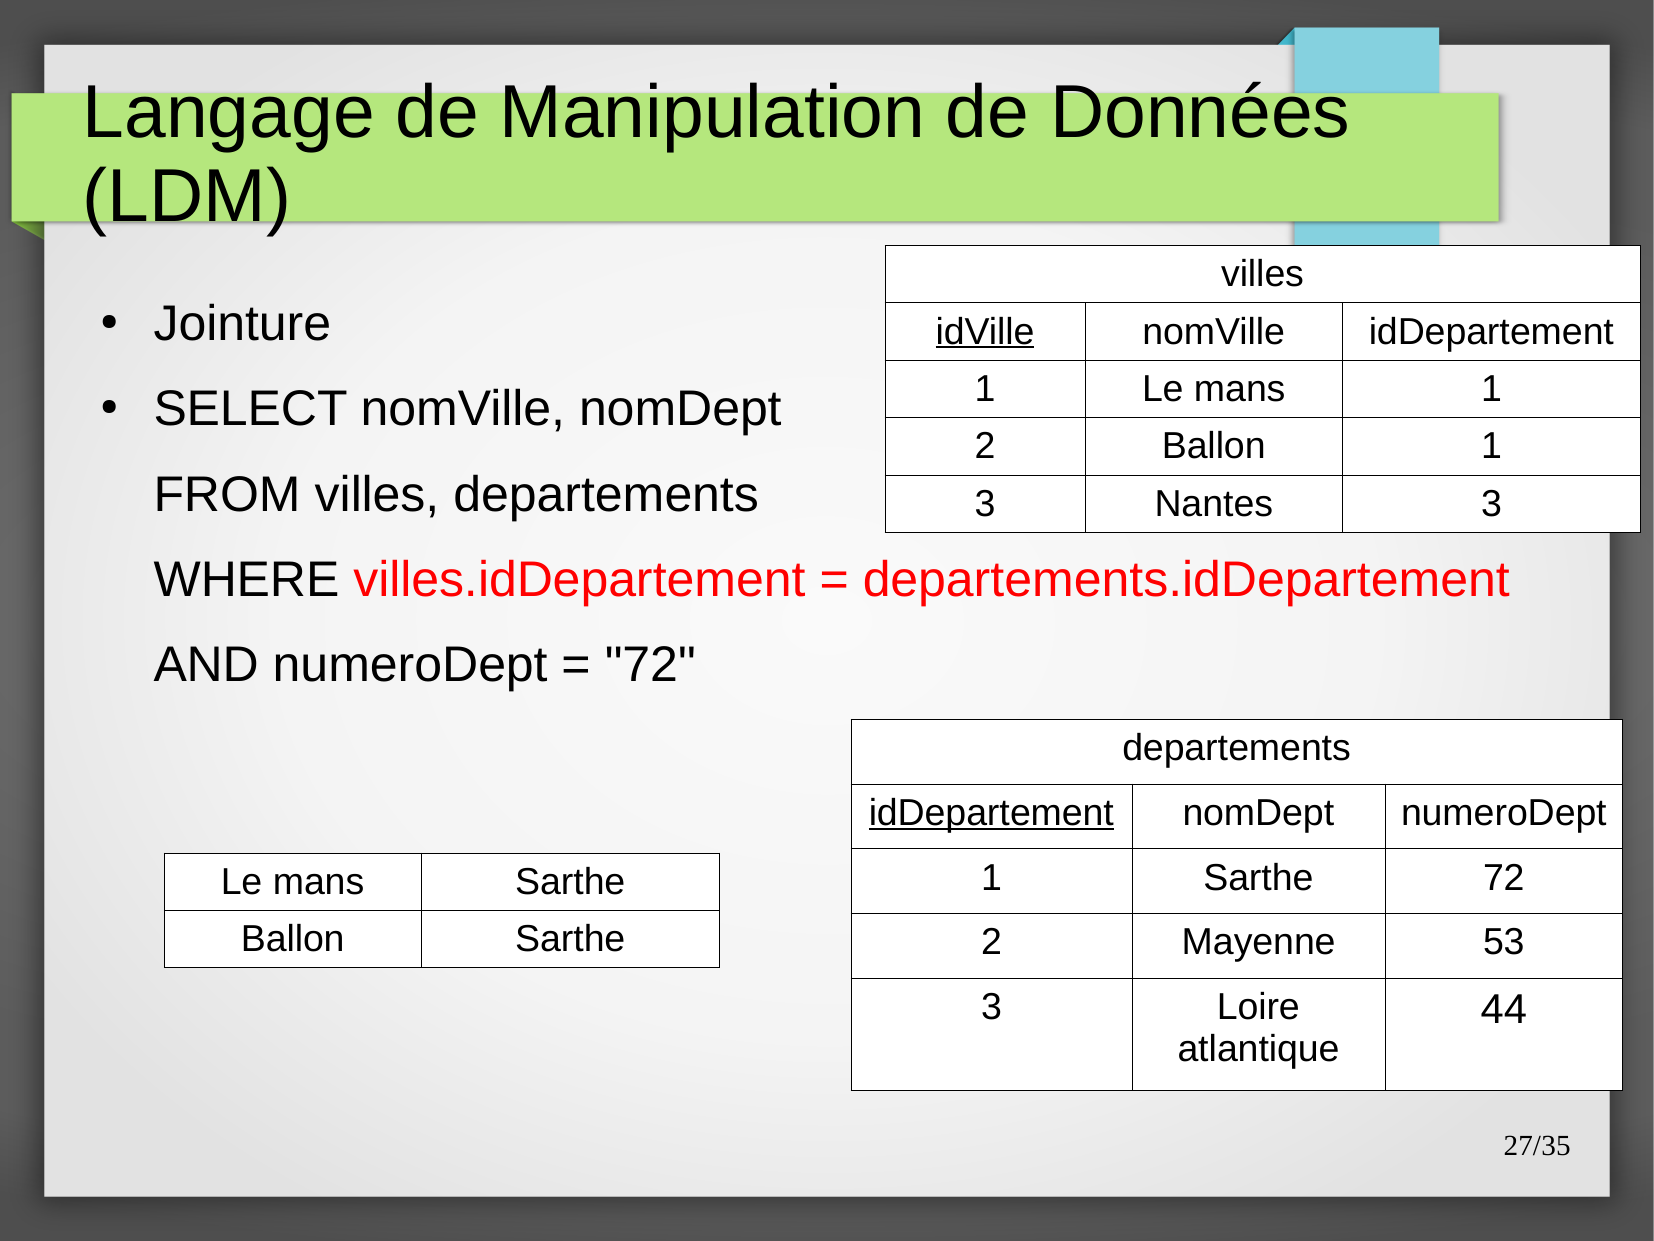

# Langage de Manipulation de Données (LDM)
| villes | | |
| --- | --- | --- |
| idVille | nomVille | idDepartement |
| 1 | Le mans | 1 |
| 2 | Ballon | 1 |
| 3 | Nantes | 3 |
Jointure
SELECT nomVille, nomDept
FROM villes, departements
WHERE villes.idDepartement = departements.idDepartement
AND numeroDept = "72"
| departements | | |
| --- | --- | --- |
| idDepartement | nomDept | numeroDept |
| 1 | Sarthe | 72 |
| 2 | Mayenne | 53 |
| 3 | Loire atlantique | 44 |
| Le mans | Sarthe |
| --- | --- |
| Ballon | Sarthe |
27